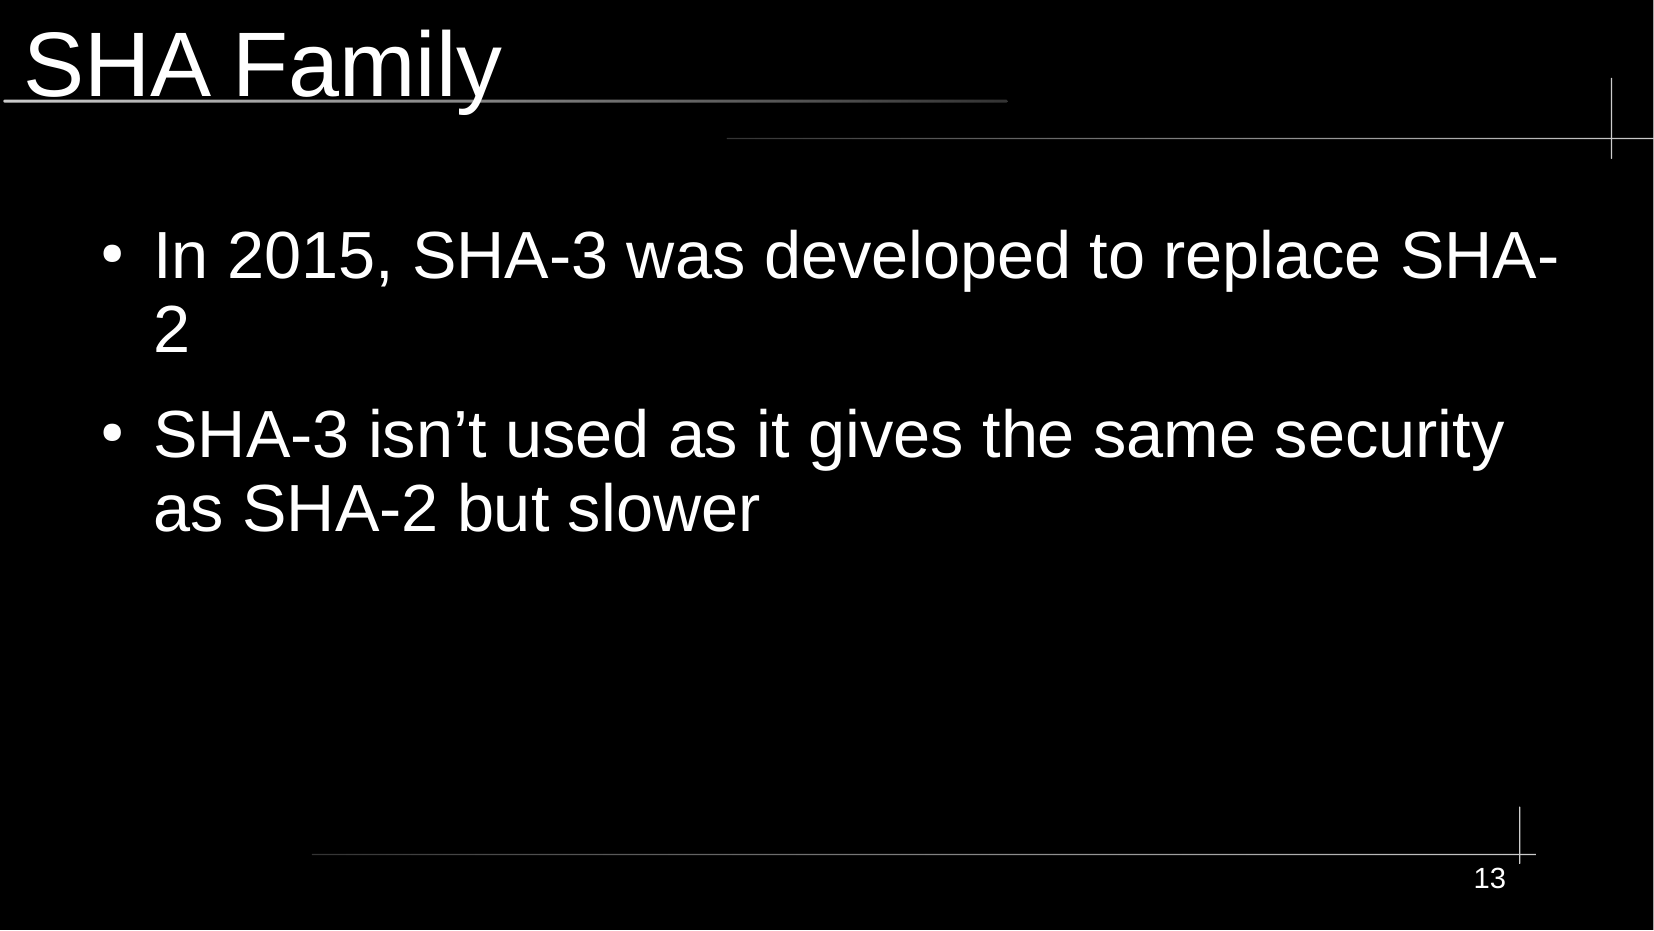

# SHA Family
In 2015, SHA-3 was developed to replace SHA-2
SHA-3 isn’t used as it gives the same security as SHA-2 but slower
13